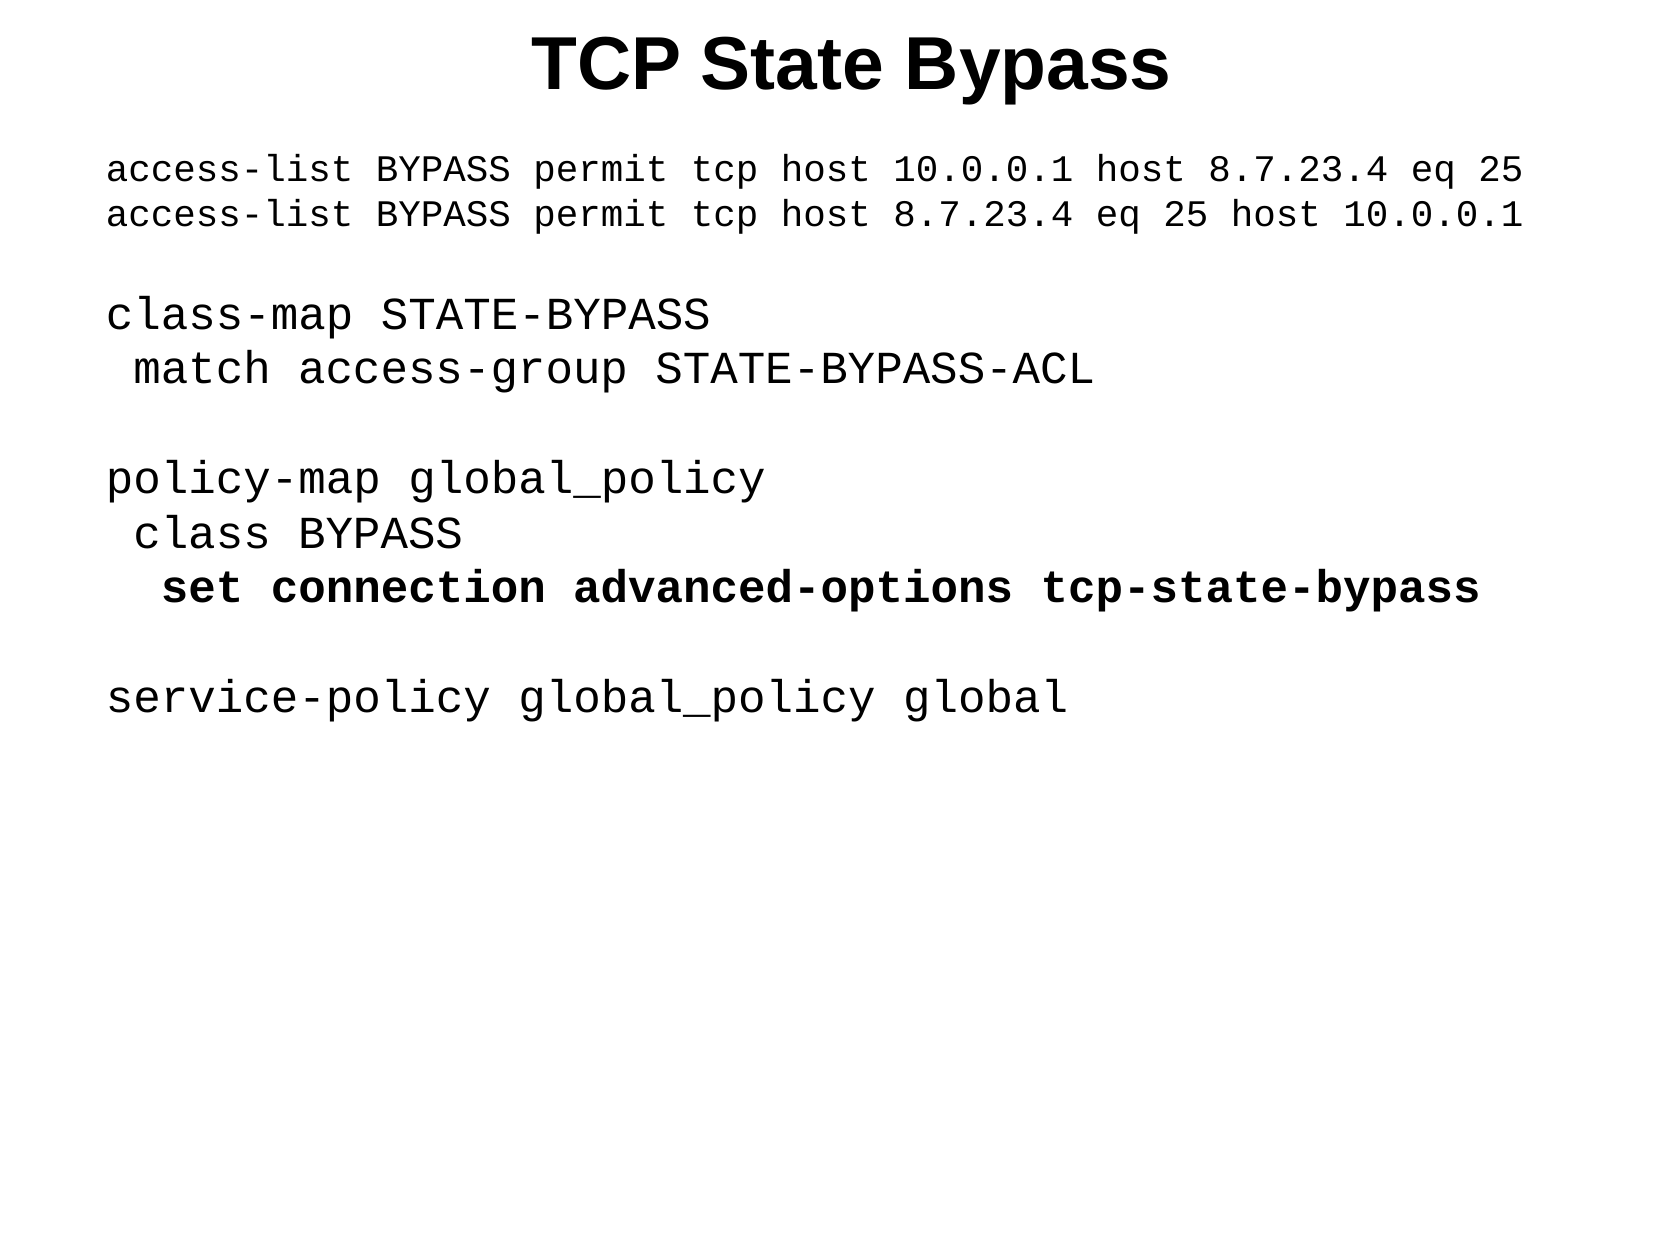

TCP State Bypass
# access-list BYPASS permit tcp host 10.0.0.1 host 8.7.23.4 eq 25
access-list BYPASS permit tcp host 8.7.23.4 eq 25 host 10.0.0.1
class-map STATE-BYPASS
 match access-group STATE-BYPASS-ACL
policy-map global_policy
 class BYPASS
 set connection advanced-options tcp-state-bypass
service-policy global_policy global